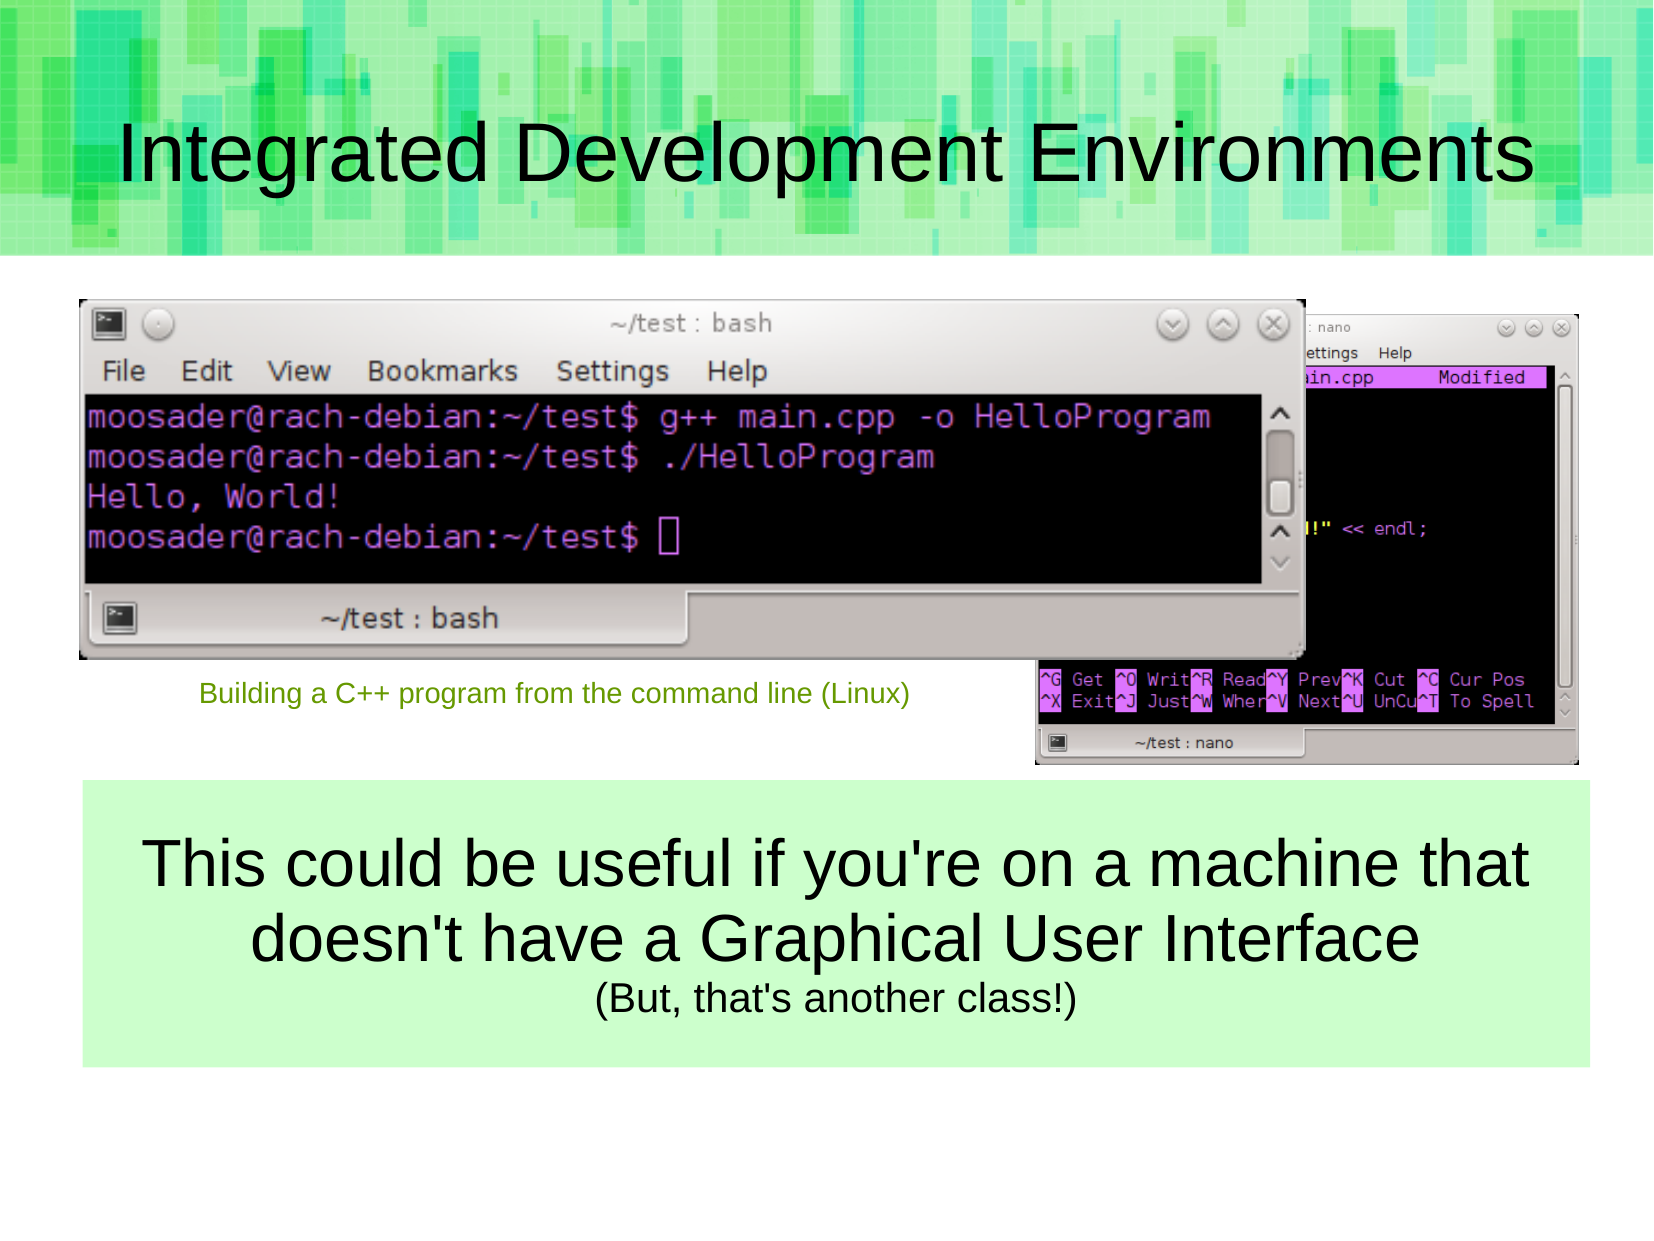

# Integrated Development Environments
Building a C++ program from the command line (Linux)
This could be useful if you're on a machine that doesn't have a Graphical User Interface
(But, that's another class!)